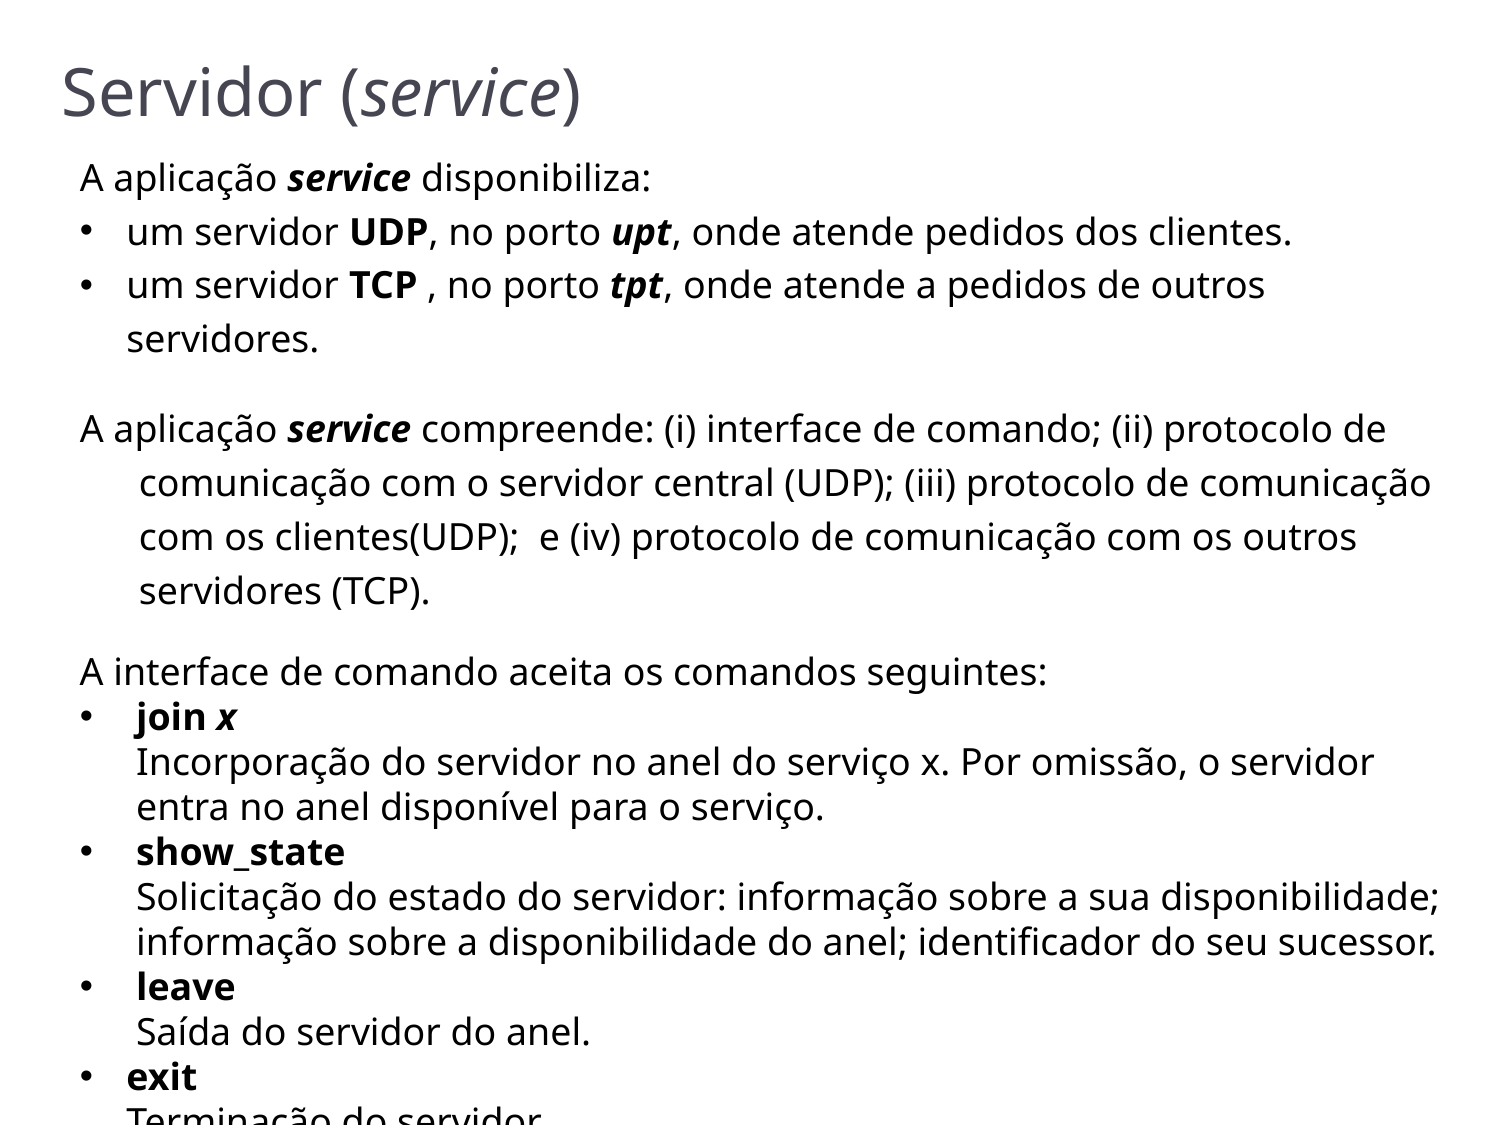

Servidor (service)
A aplicação service disponibiliza:
um servidor UDP, no porto upt, onde atende pedidos dos clientes.
um servidor TCP , no porto tpt, onde atende a pedidos de outros servidores.
A aplicação service compreende: (i) interface de comando; (ii) protocolo de comunicação com o servidor central (UDP); (iii) protocolo de comunicação com os clientes(UDP); e (iv) protocolo de comunicação com os outros servidores (TCP).
A interface de comando aceita os comandos seguintes:
join x
Incorporação do servidor no anel do serviço x. Por omissão, o servidor entra no anel disponível para o serviço.
show_state
Solicitação do estado do servidor: informação sobre a sua disponibilidade; informação sobre a disponibilidade do anel; identificador do seu sucessor.
leave
Saída do servidor do anel.
exit
Terminação do servidor.